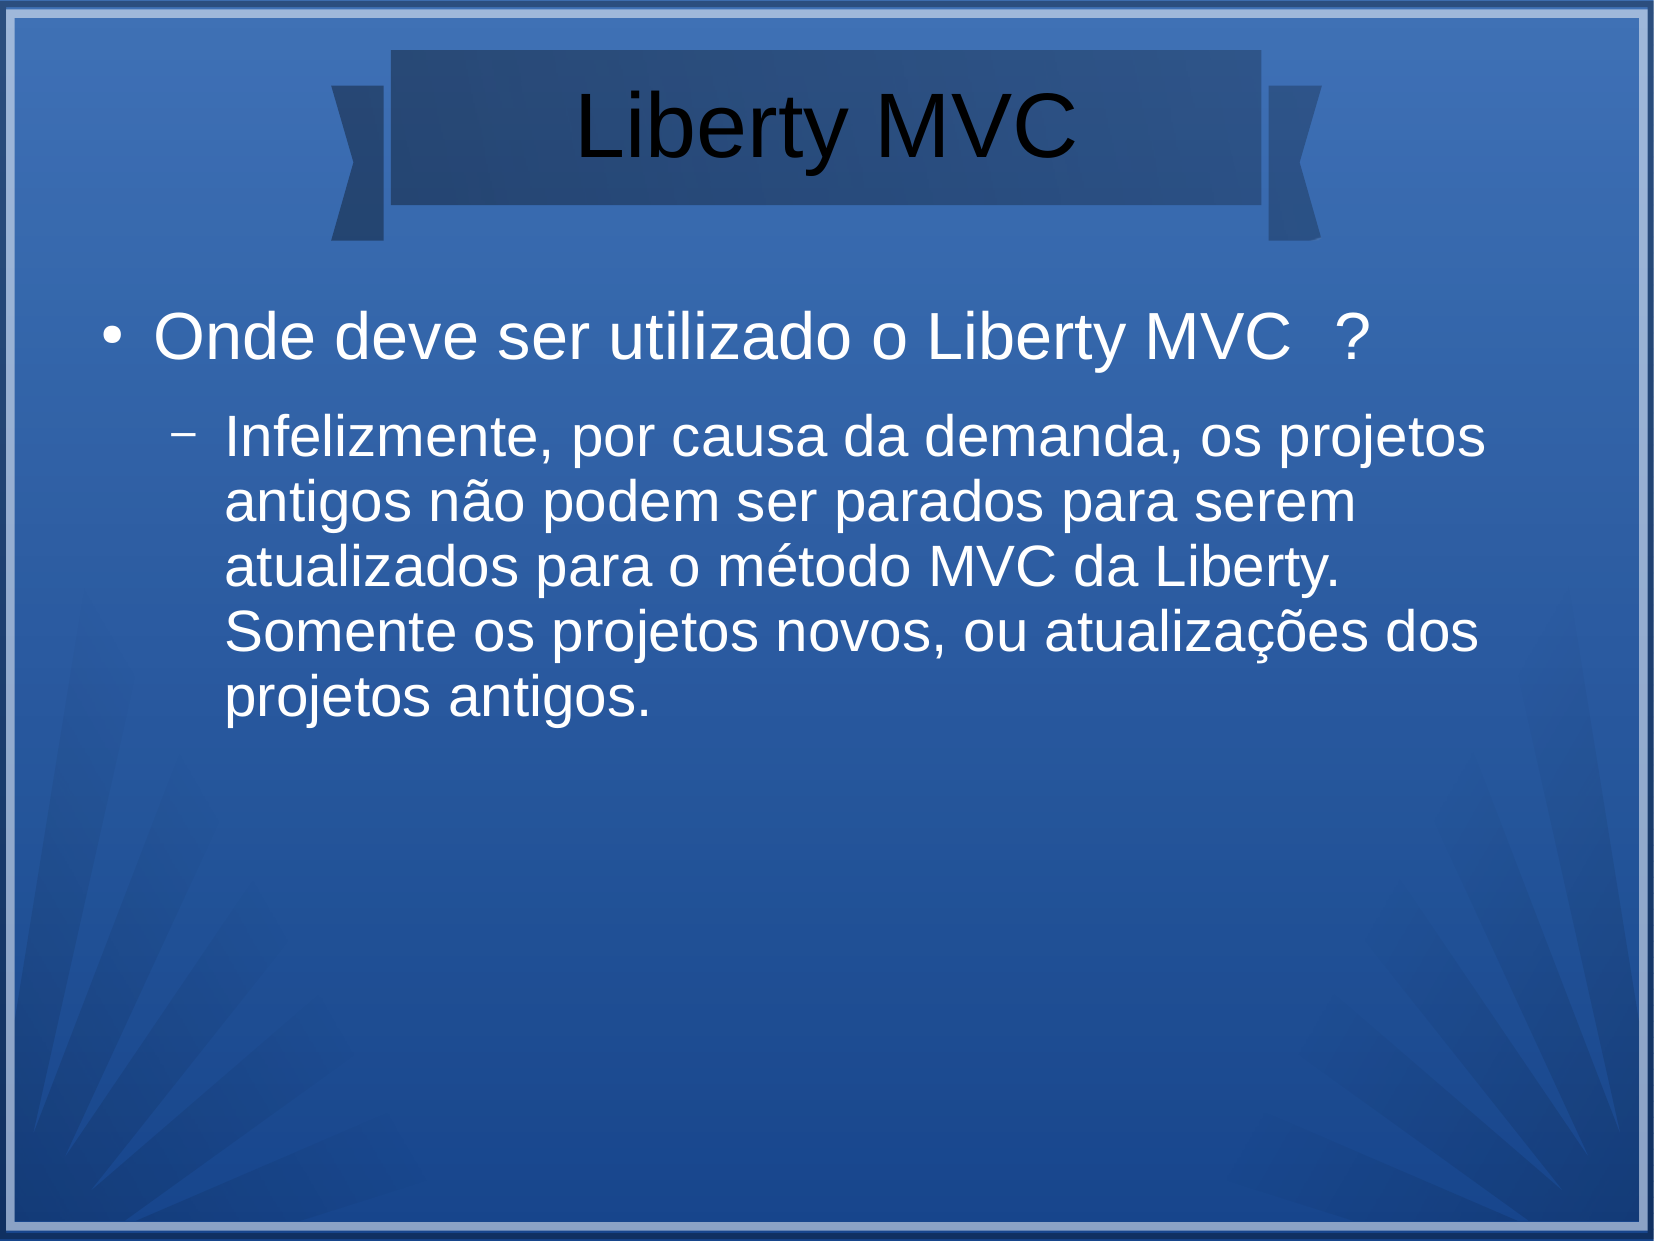

# Liberty MVC
Onde deve ser utilizado o Liberty MVC	?
Infelizmente, por causa da demanda, os projetos antigos não podem ser parados para serem atualizados para o método MVC da Liberty. Somente os projetos novos, ou atualizações dos projetos antigos.